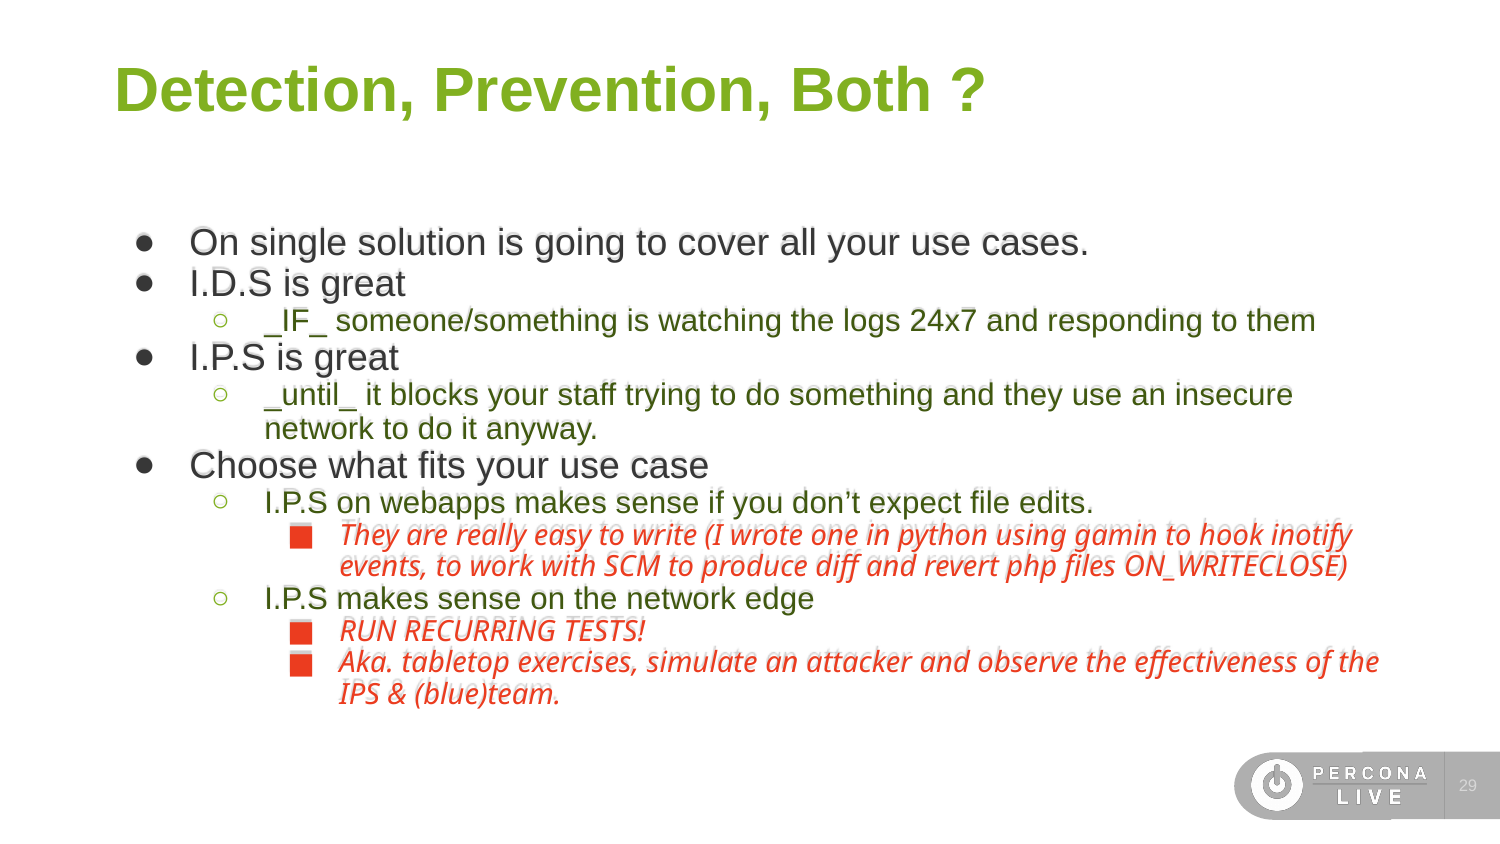

# Detection, Prevention, Both ?
On single solution is going to cover all your use cases.
I.D.S is great
_IF_ someone/something is watching the logs 24x7 and responding to them
I.P.S is great
_until_ it blocks your staff trying to do something and they use an insecure network to do it anyway.
Choose what fits your use case
I.P.S on webapps makes sense if you don’t expect file edits.
They are really easy to write (I wrote one in python using gamin to hook inotify events, to work with SCM to produce diff and revert php files ON_WRITECLOSE)
I.P.S makes sense on the network edge
RUN RECURRING TESTS!
Aka. tabletop exercises, simulate an attacker and observe the effectiveness of the IPS & (blue)team.